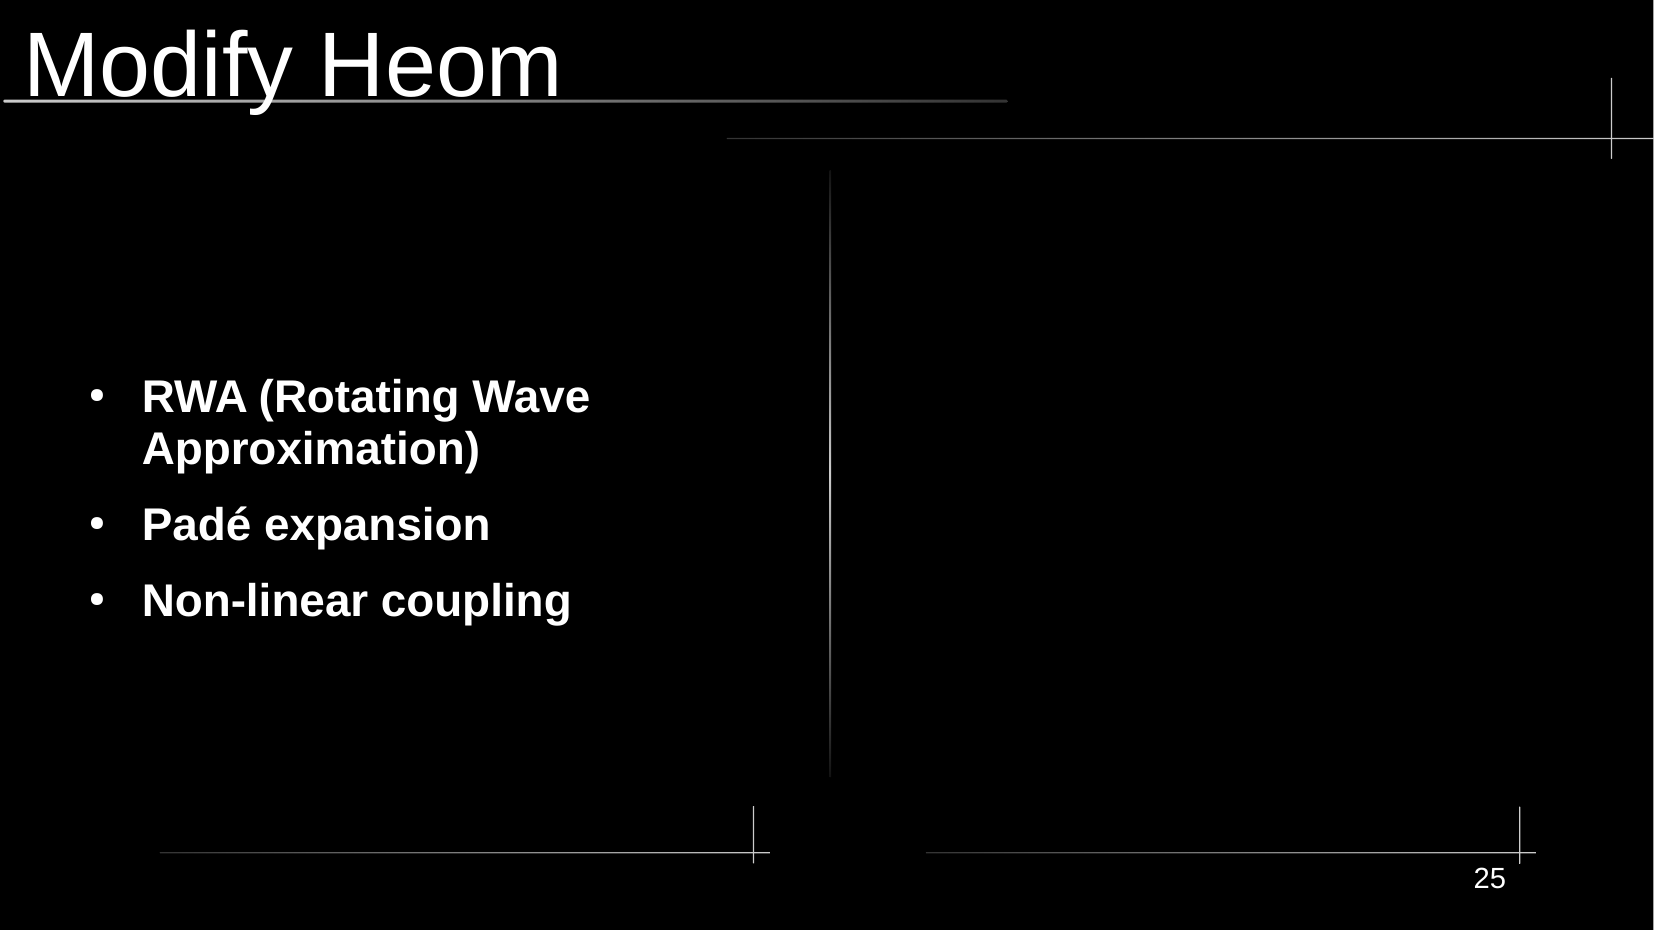

# Modify Heom
RWA (Rotating Wave Approximation)
Padé expansion
Non-linear coupling
25